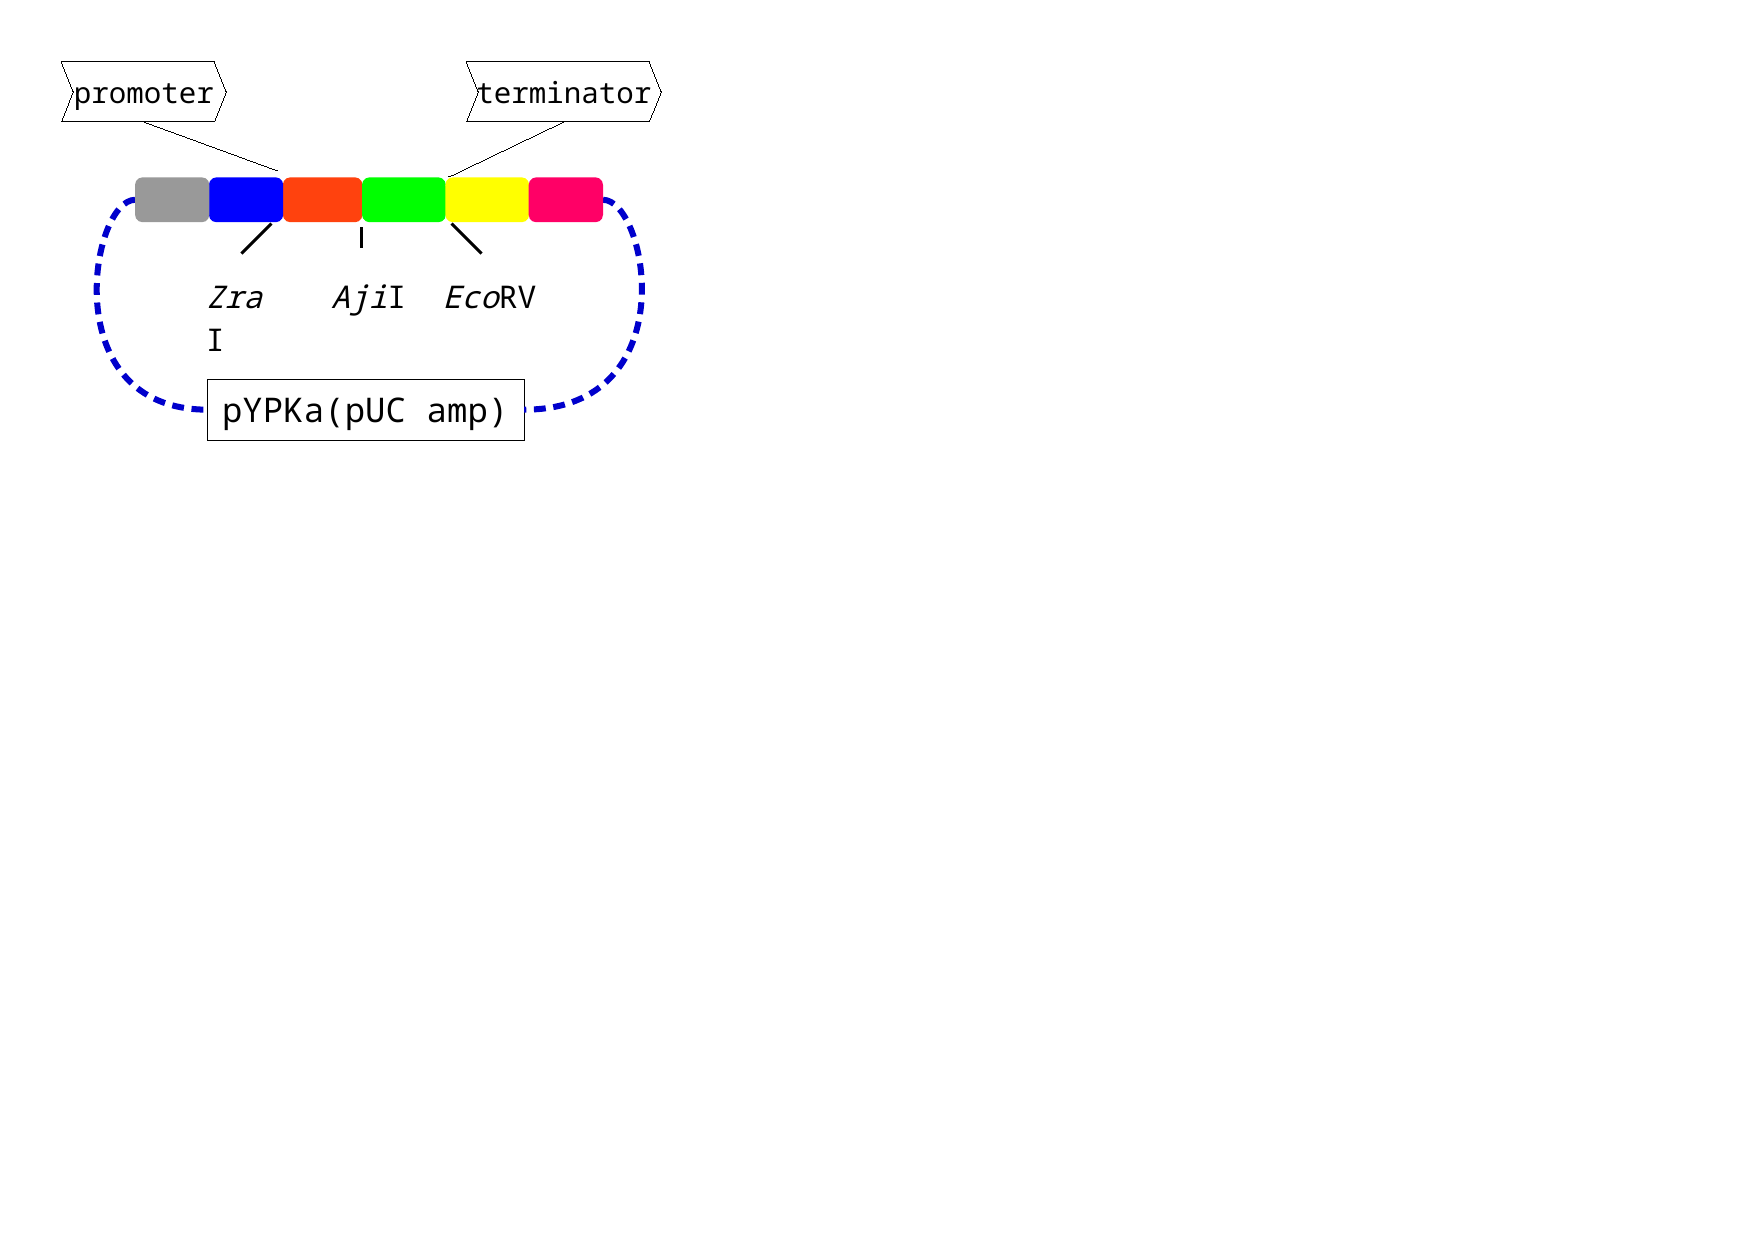

promoter
terminator
ZraI
AjiI
EcoRV
pYPKa(pUC amp)